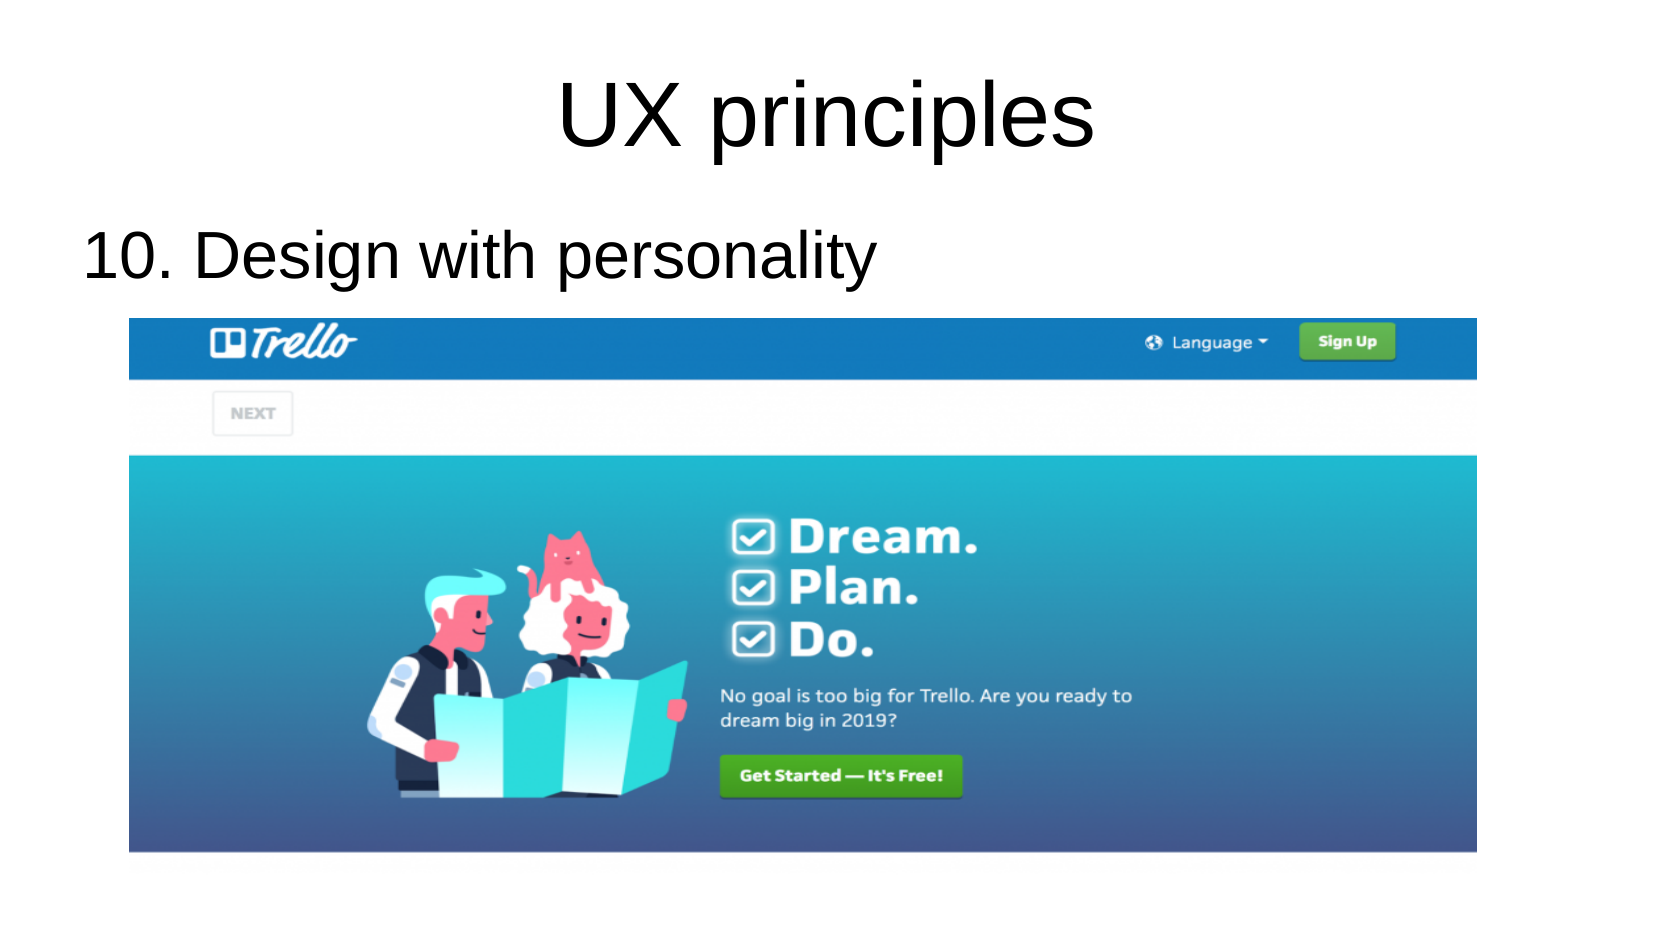

# UX principles
10. Design with personality